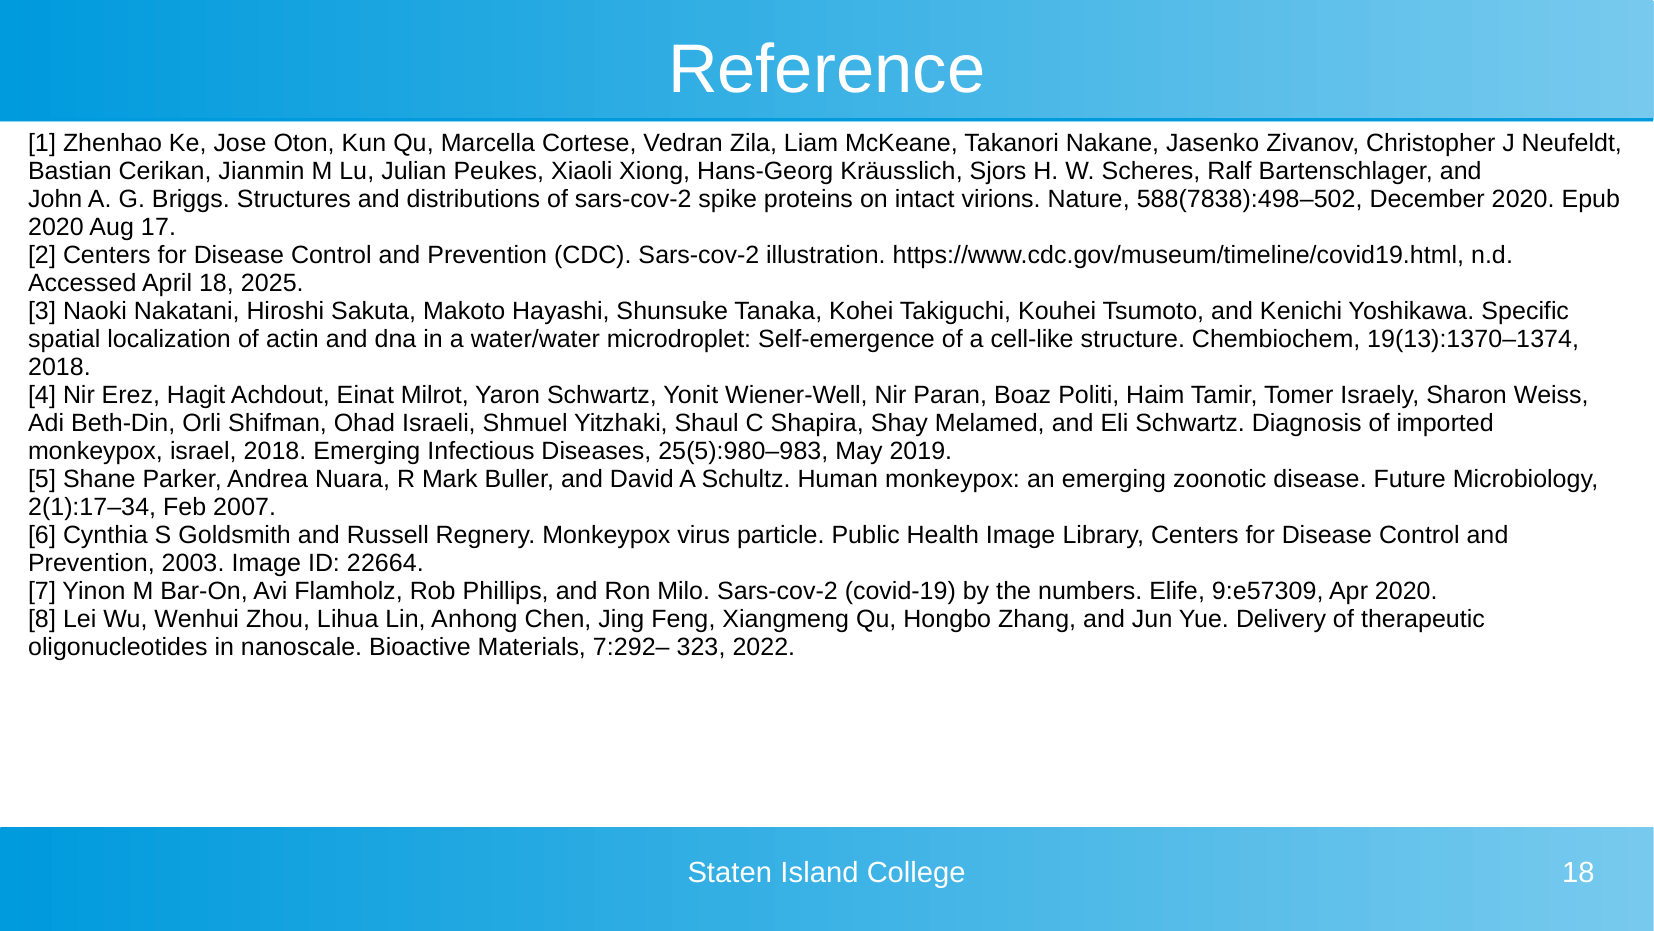

# Reference
[1] Zhenhao Ke, Jose Oton, Kun Qu, Marcella Cortese, Vedran Zila, Liam McKeane, Takanori Nakane, Jasenko Zivanov, Christopher J Neufeldt, Bastian Cerikan, Jianmin M Lu, Julian Peukes, Xiaoli Xiong, Hans-Georg Kräusslich, Sjors H. W. Scheres, Ralf Bartenschlager, and
John A. G. Briggs. Structures and distributions of sars-cov-2 spike proteins on intact virions. Nature, 588(7838):498–502, December 2020. Epub 2020 Aug 17.
[2] Centers for Disease Control and Prevention (CDC). Sars-cov-2 illustration. https://www.cdc.gov/museum/timeline/covid19.html, n.d. Accessed April 18, 2025.
[3] Naoki Nakatani, Hiroshi Sakuta, Makoto Hayashi, Shunsuke Tanaka, Kohei Takiguchi, Kouhei Tsumoto, and Kenichi Yoshikawa. Specific spatial localization of actin and dna in a water/water microdroplet: Self-emergence of a cell-like structure. Chembiochem, 19(13):1370–1374, 2018.
[4] Nir Erez, Hagit Achdout, Einat Milrot, Yaron Schwartz, Yonit Wiener-Well, Nir Paran, Boaz Politi, Haim Tamir, Tomer Israely, Sharon Weiss, Adi Beth-Din, Orli Shifman, Ohad Israeli, Shmuel Yitzhaki, Shaul C Shapira, Shay Melamed, and Eli Schwartz. Diagnosis of imported
monkeypox, israel, 2018. Emerging Infectious Diseases, 25(5):980–983, May 2019.
[5] Shane Parker, Andrea Nuara, R Mark Buller, and David A Schultz. Human monkeypox: an emerging zoonotic disease. Future Microbiology, 2(1):17–34, Feb 2007.
[6] Cynthia S Goldsmith and Russell Regnery. Monkeypox virus particle. Public Health Image Library, Centers for Disease Control and Prevention, 2003. Image ID: 22664.
[7] Yinon M Bar-On, Avi Flamholz, Rob Phillips, and Ron Milo. Sars-cov-2 (covid-19) by the numbers. Elife, 9:e57309, Apr 2020.
[8] Lei Wu, Wenhui Zhou, Lihua Lin, Anhong Chen, Jing Feng, Xiangmeng Qu, Hongbo Zhang, and Jun Yue. Delivery of therapeutic oligonucleotides in nanoscale. Bioactive Materials, 7:292– 323, 2022.
Staten Island College
18